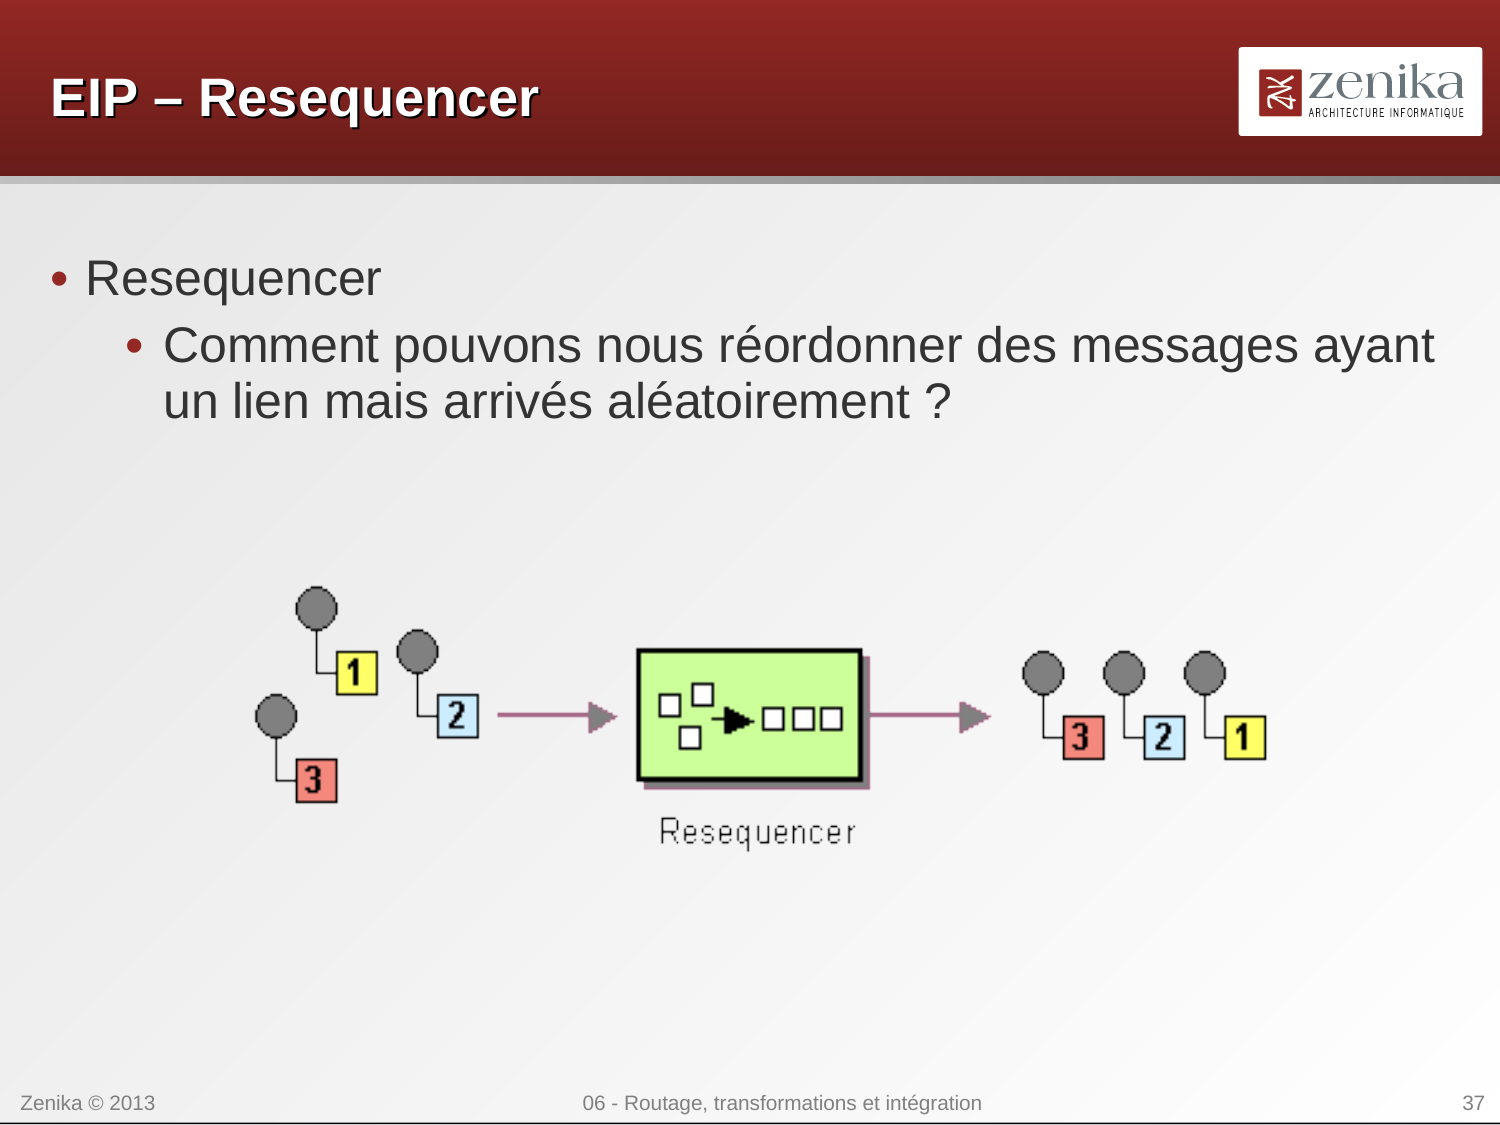

# EIP – Resequencer
Resequencer
Comment pouvons nous réordonner des messages ayant un lien mais arrivés aléatoirement ?